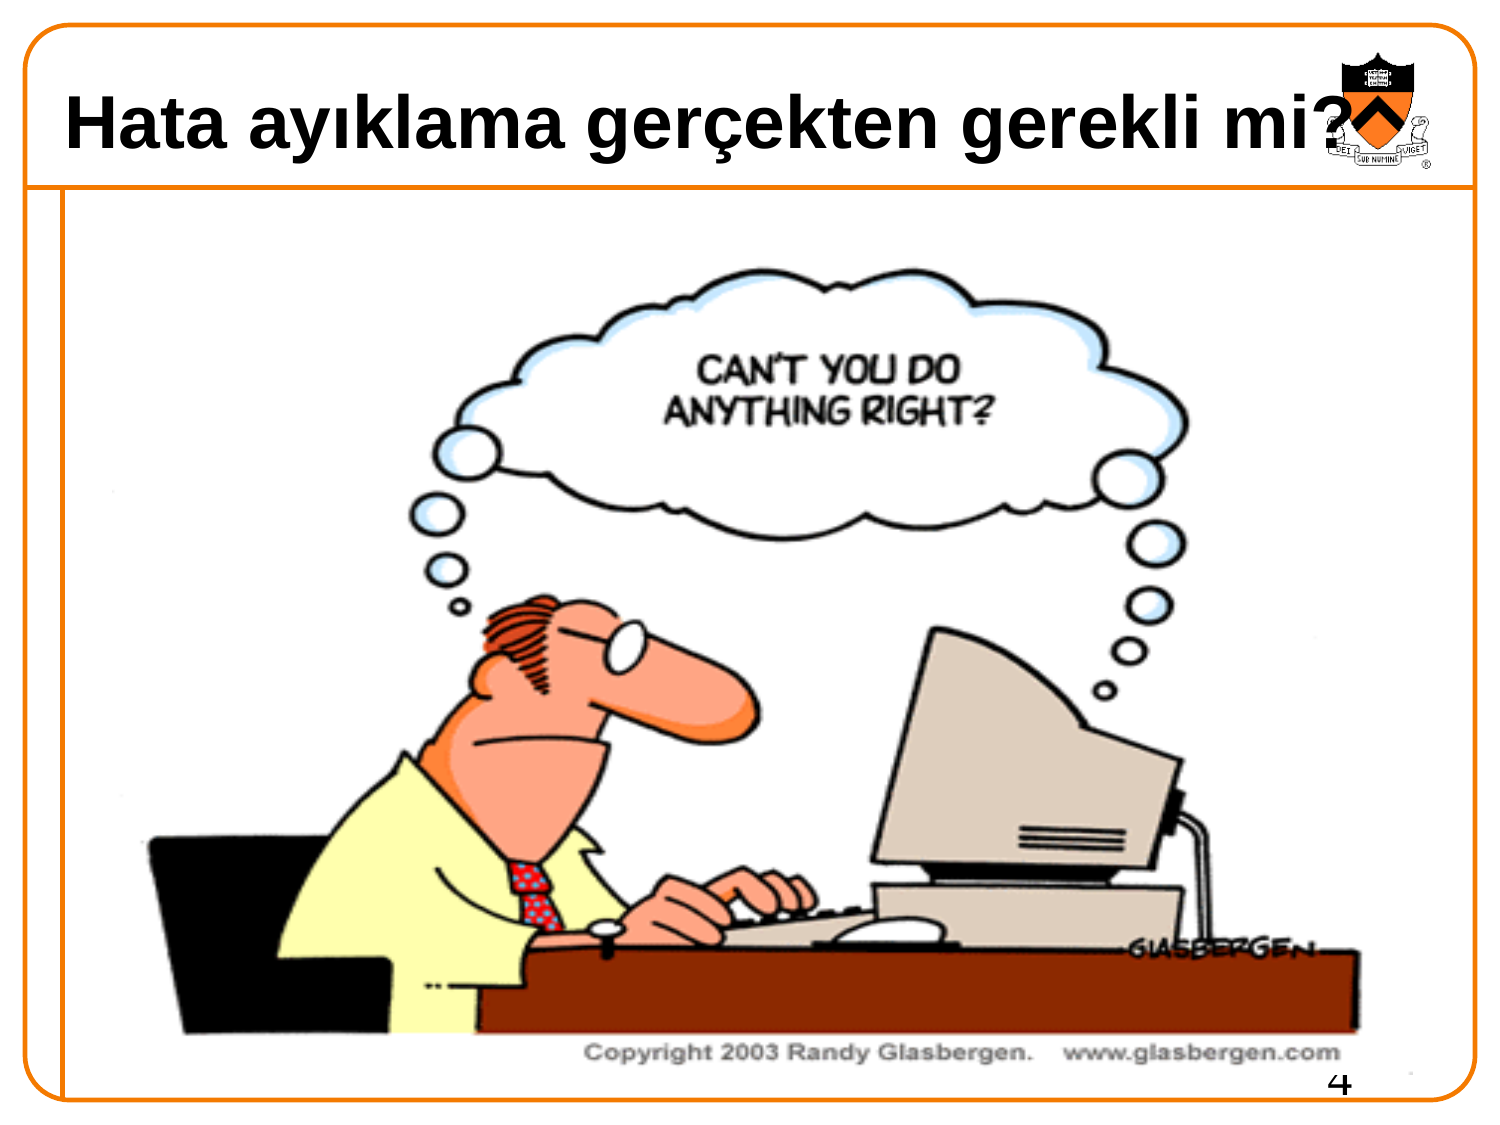

# Hata ayıklama gerçekten gerekli mi?
4